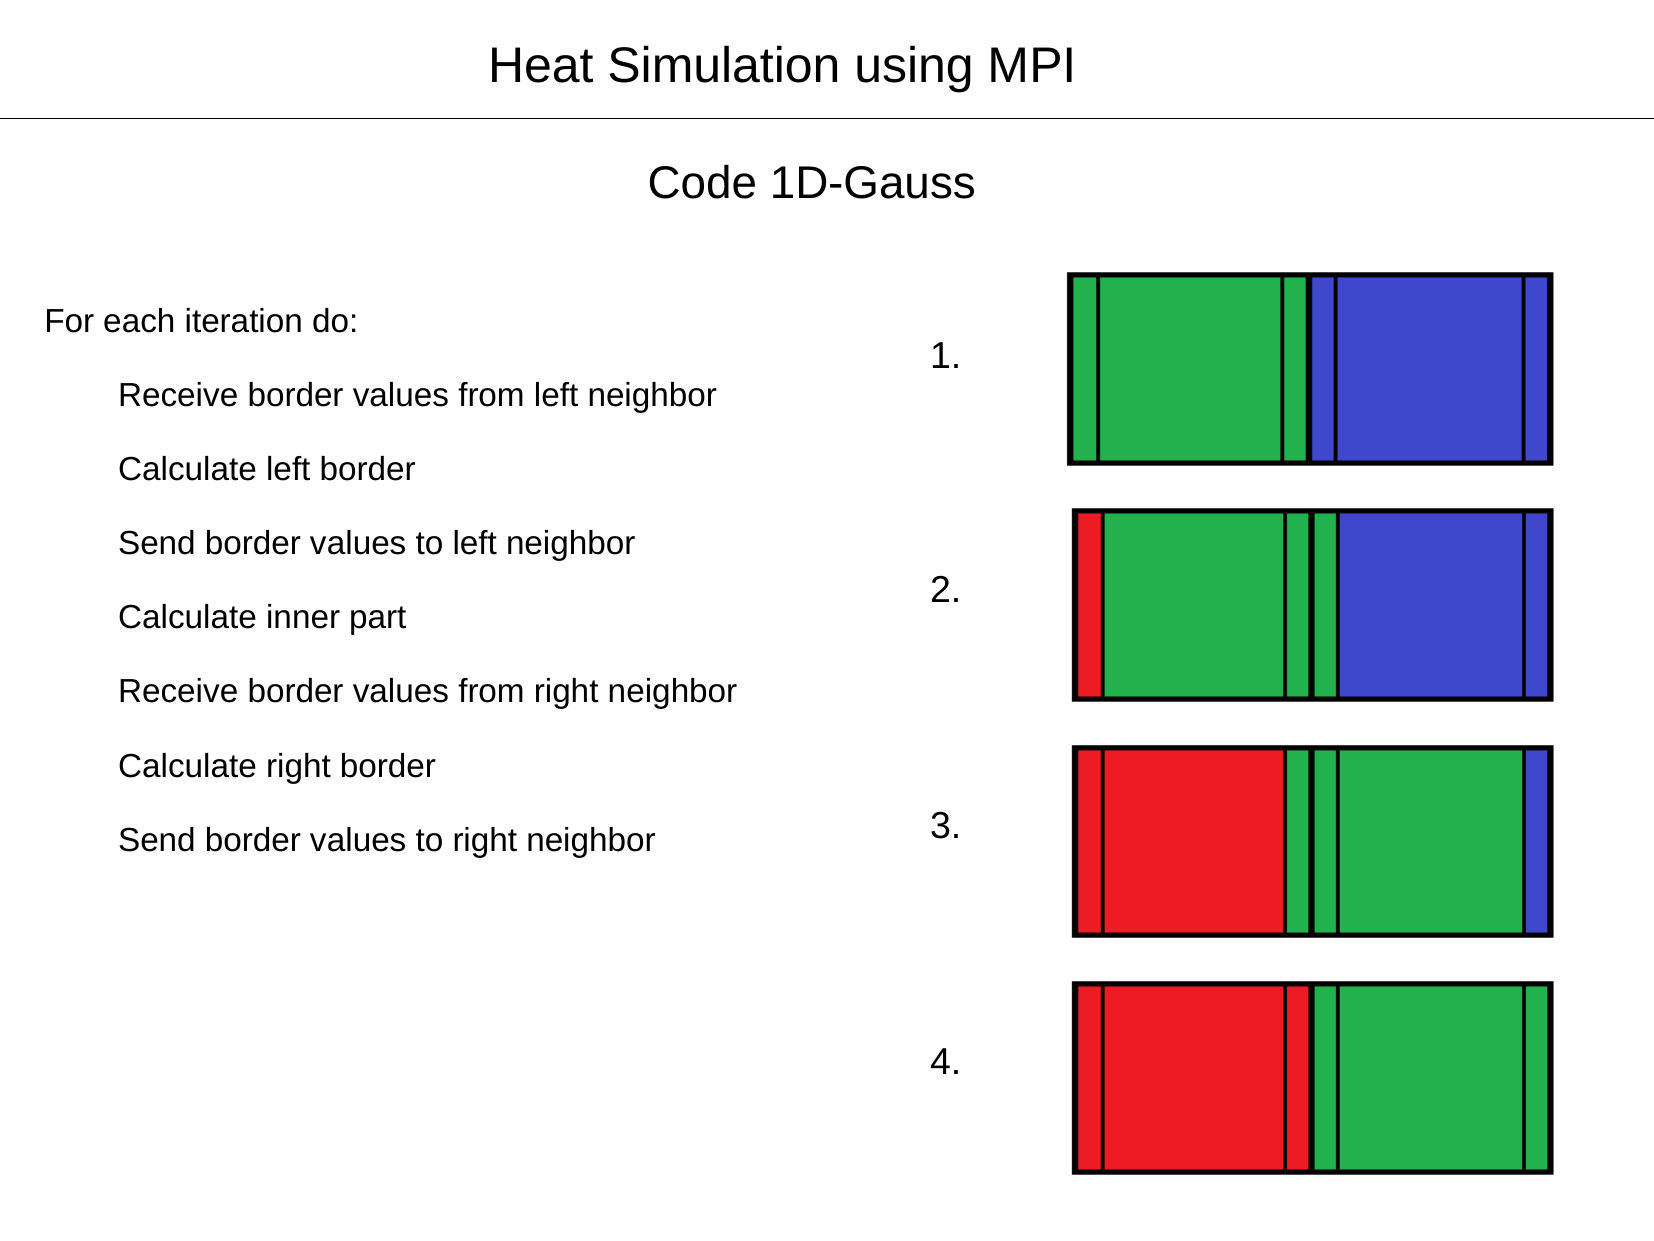

Heat Simulation using MPI
Code 1D-Gauss
For each iteration do:
	Receive border values from left neighbor
	Calculate left border
	Send border values to left neighbor
	Calculate inner part
	Receive border values from right neighbor
	Calculate right border
	Send border values to right neighbor
1.
2.
3.
4.